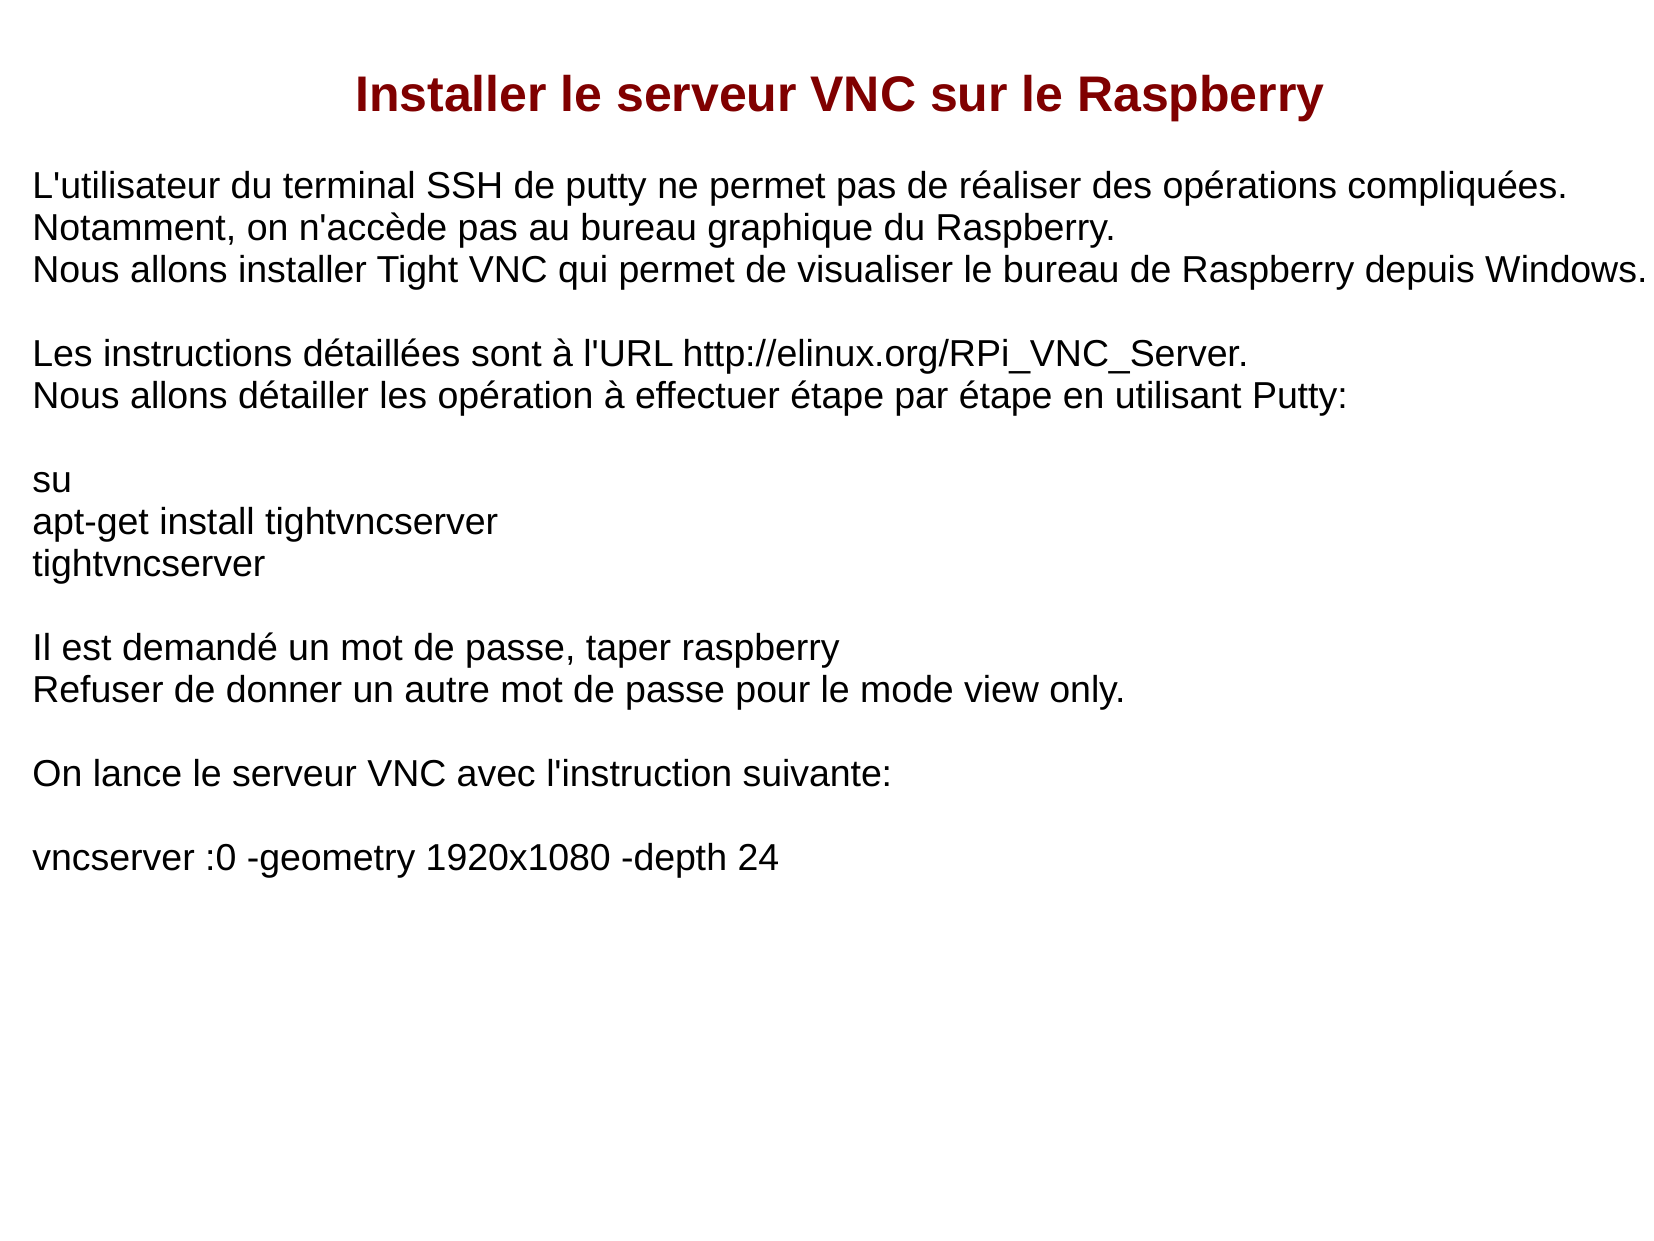

Installer le serveur VNC sur le Raspberry
L'utilisateur du terminal SSH de putty ne permet pas de réaliser des opérations compliquées.
Notamment, on n'accède pas au bureau graphique du Raspberry.
Nous allons installer Tight VNC qui permet de visualiser le bureau de Raspberry depuis Windows.
Les instructions détaillées sont à l'URL http://elinux.org/RPi_VNC_Server.
Nous allons détailler les opération à effectuer étape par étape en utilisant Putty:
su
apt-get install tightvncserver
tightvncserver
Il est demandé un mot de passe, taper raspberry
Refuser de donner un autre mot de passe pour le mode view only.
On lance le serveur VNC avec l'instruction suivante:
vncserver :0 -geometry 1920x1080 -depth 24